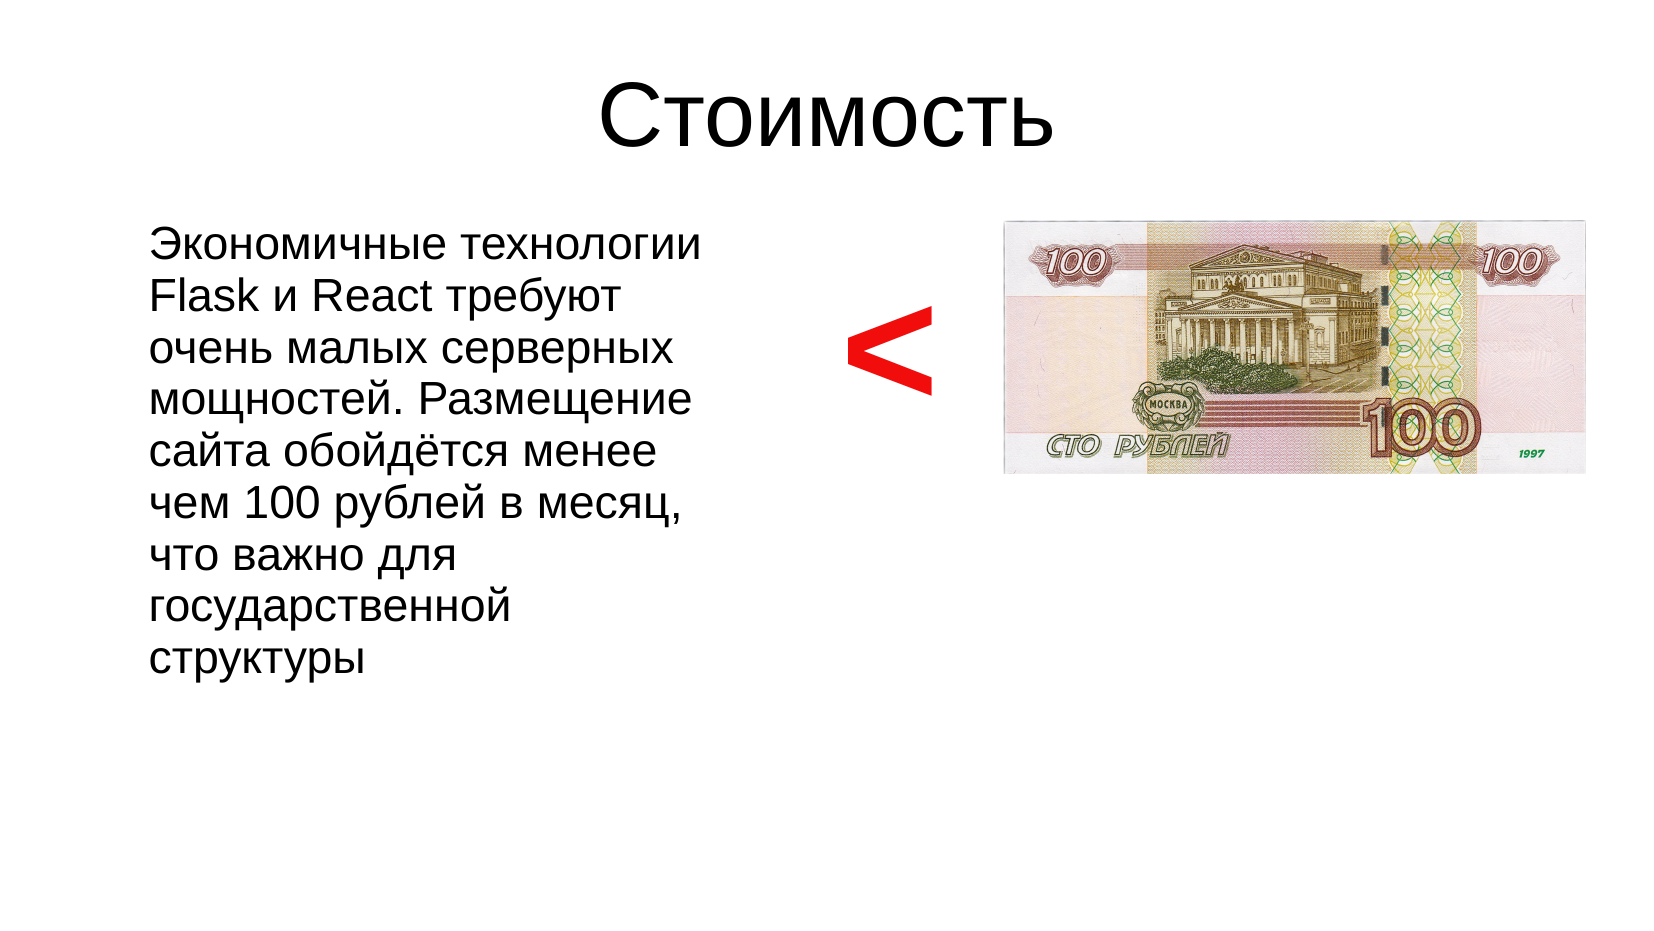

# Стоимость
Экономичные технологии Flask и React требуют очень малых серверных мощностей. Размещение сайта обойдётся менее чем 100 рублей в месяц, что важно для государственной структуры
<